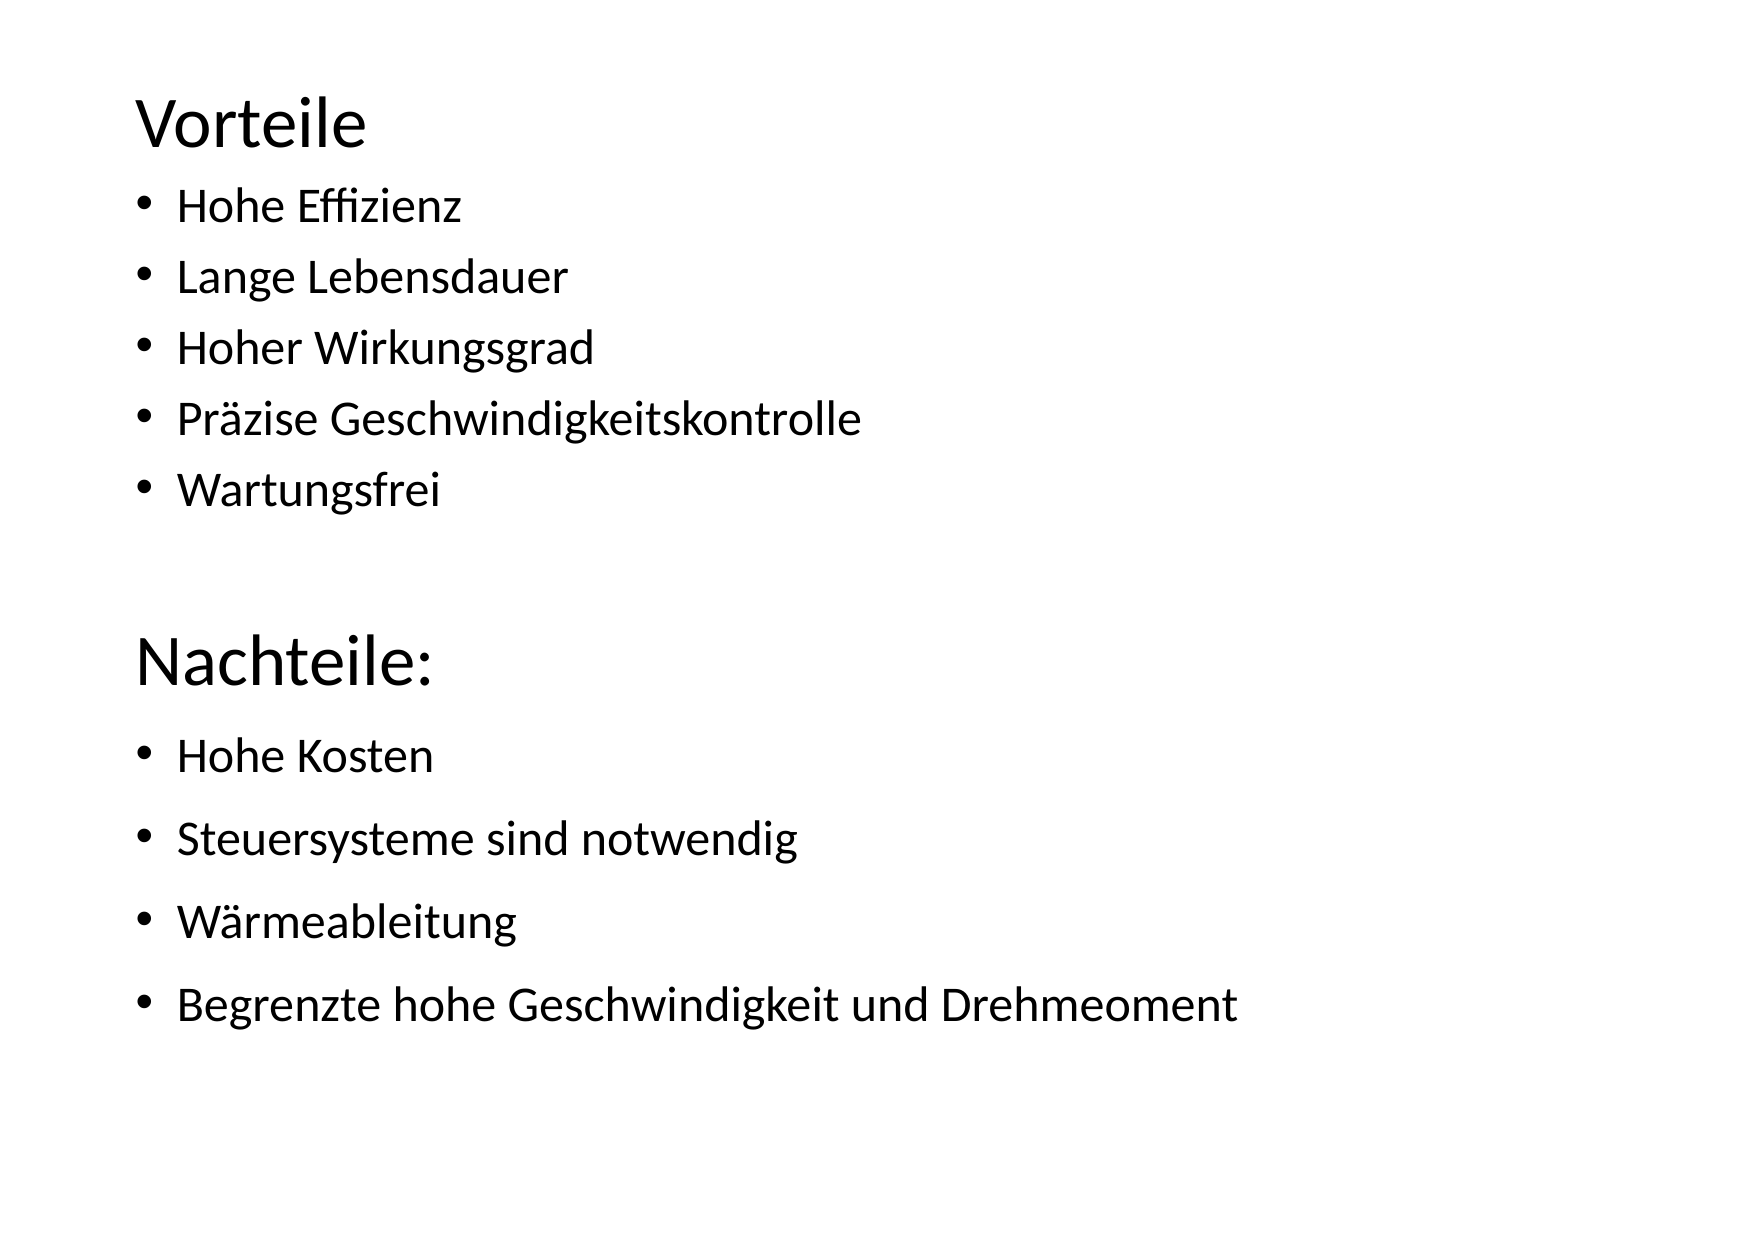

# Vorteile
Hohe Effizienz
Lange Lebensdauer
Hoher Wirkungsgrad
Präzise Geschwindigkeitskontrolle
Wartungsfrei
Nachteile:
Hohe Kosten
Steuersysteme sind notwendig
Wärmeableitung
Begrenzte hohe Geschwindigkeit und Drehmeoment